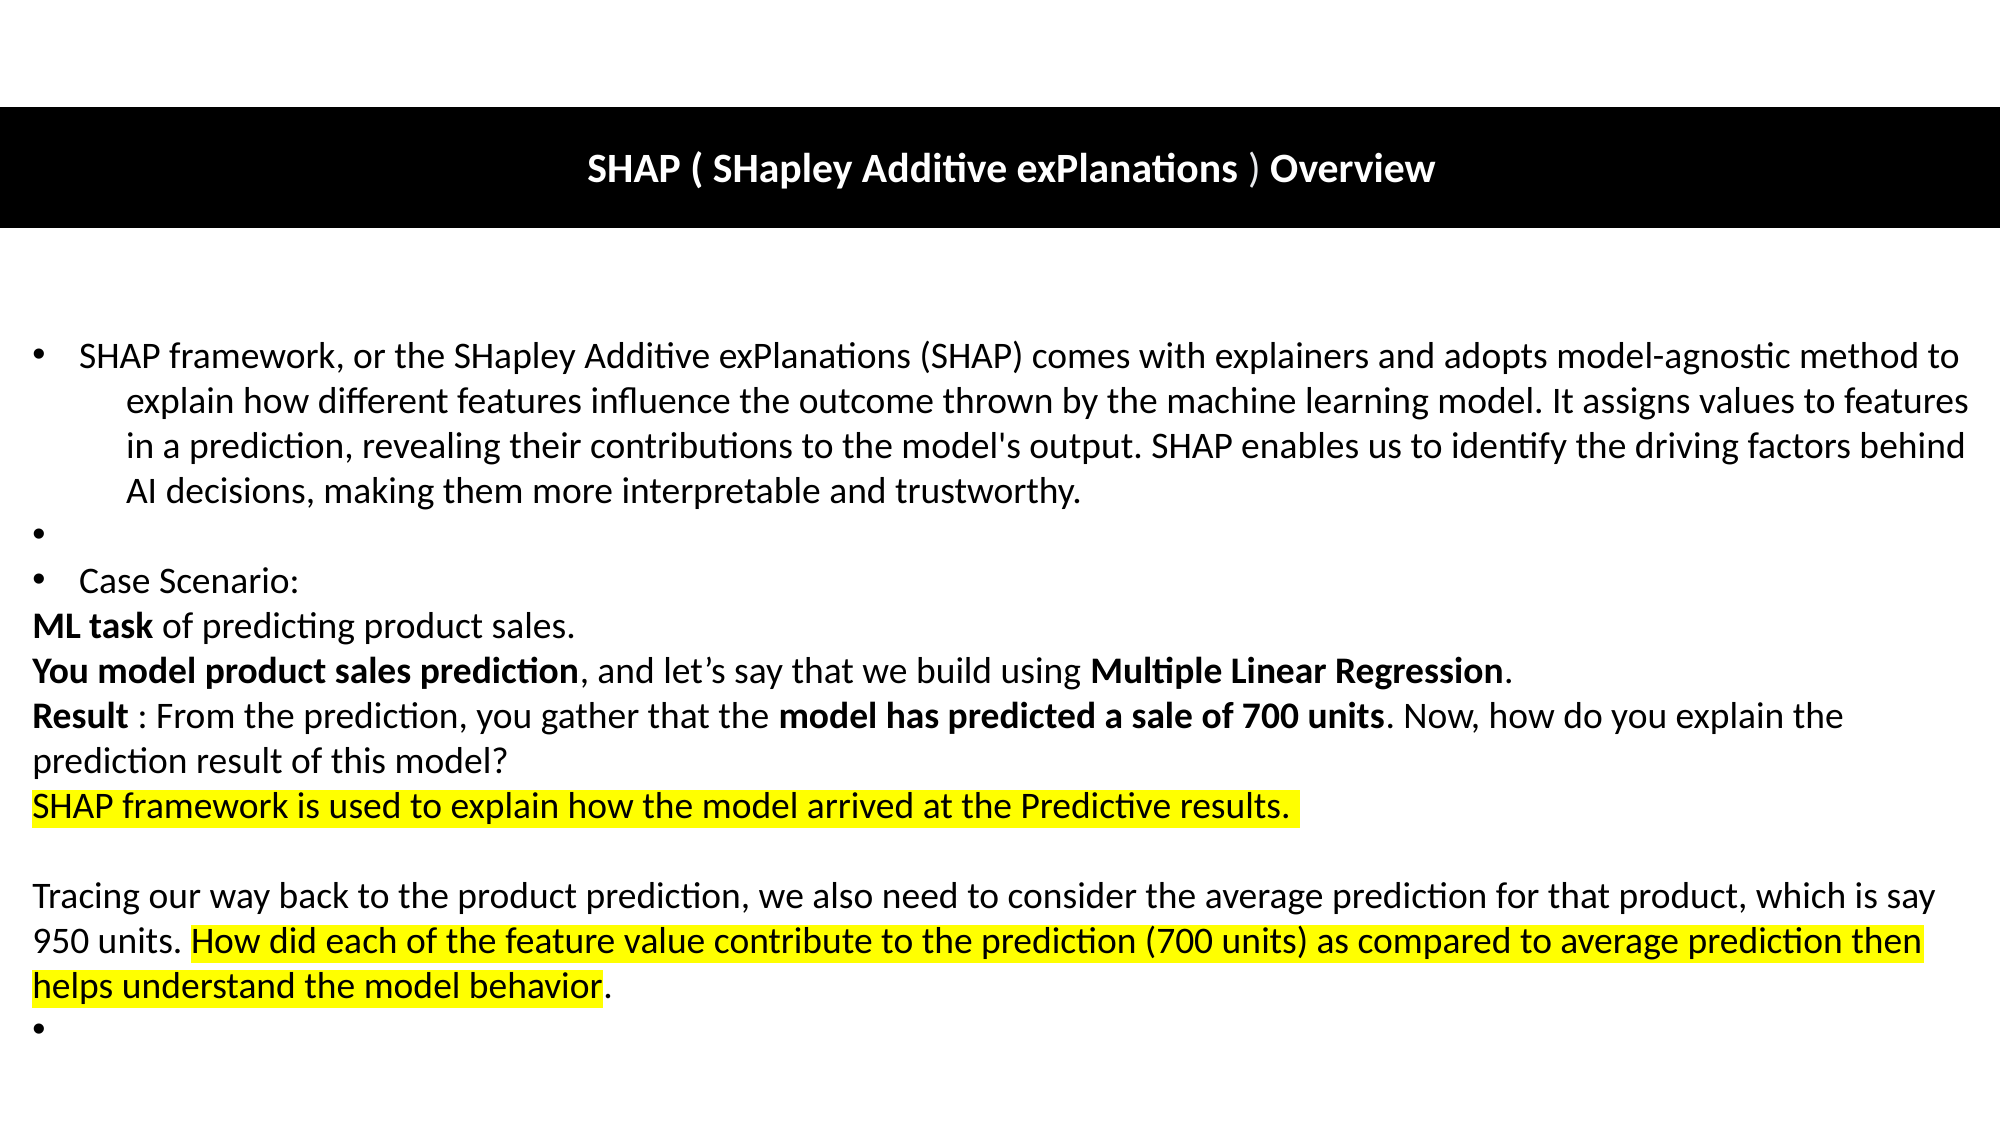

# SHAP ( SHapley Additive exPlanations ) Overview
SHAP framework, or the SHapley Additive exPlanations (SHAP) comes with explainers and adopts model-agnostic method to explain how different features influence the outcome thrown by the machine learning model. It assigns values to features in a prediction, revealing their contributions to the model's output. SHAP enables us to identify the driving factors behind AI decisions, making them more interpretable and trustworthy.
Case Scenario:
ML task of predicting product sales.
You model product sales prediction, and let’s say that we build using Multiple Linear Regression.
Result : From the prediction, you gather that the model has predicted a sale of 700 units. Now, how do you explain the prediction result of this model?
SHAP framework is used to explain how the model arrived at the Predictive results.
Tracing our way back to the product prediction, we also need to consider the average prediction for that product, which is say 950 units. How did each of the feature value contribute to the prediction (700 units) as compared to average prediction then helps understand the model behavior.